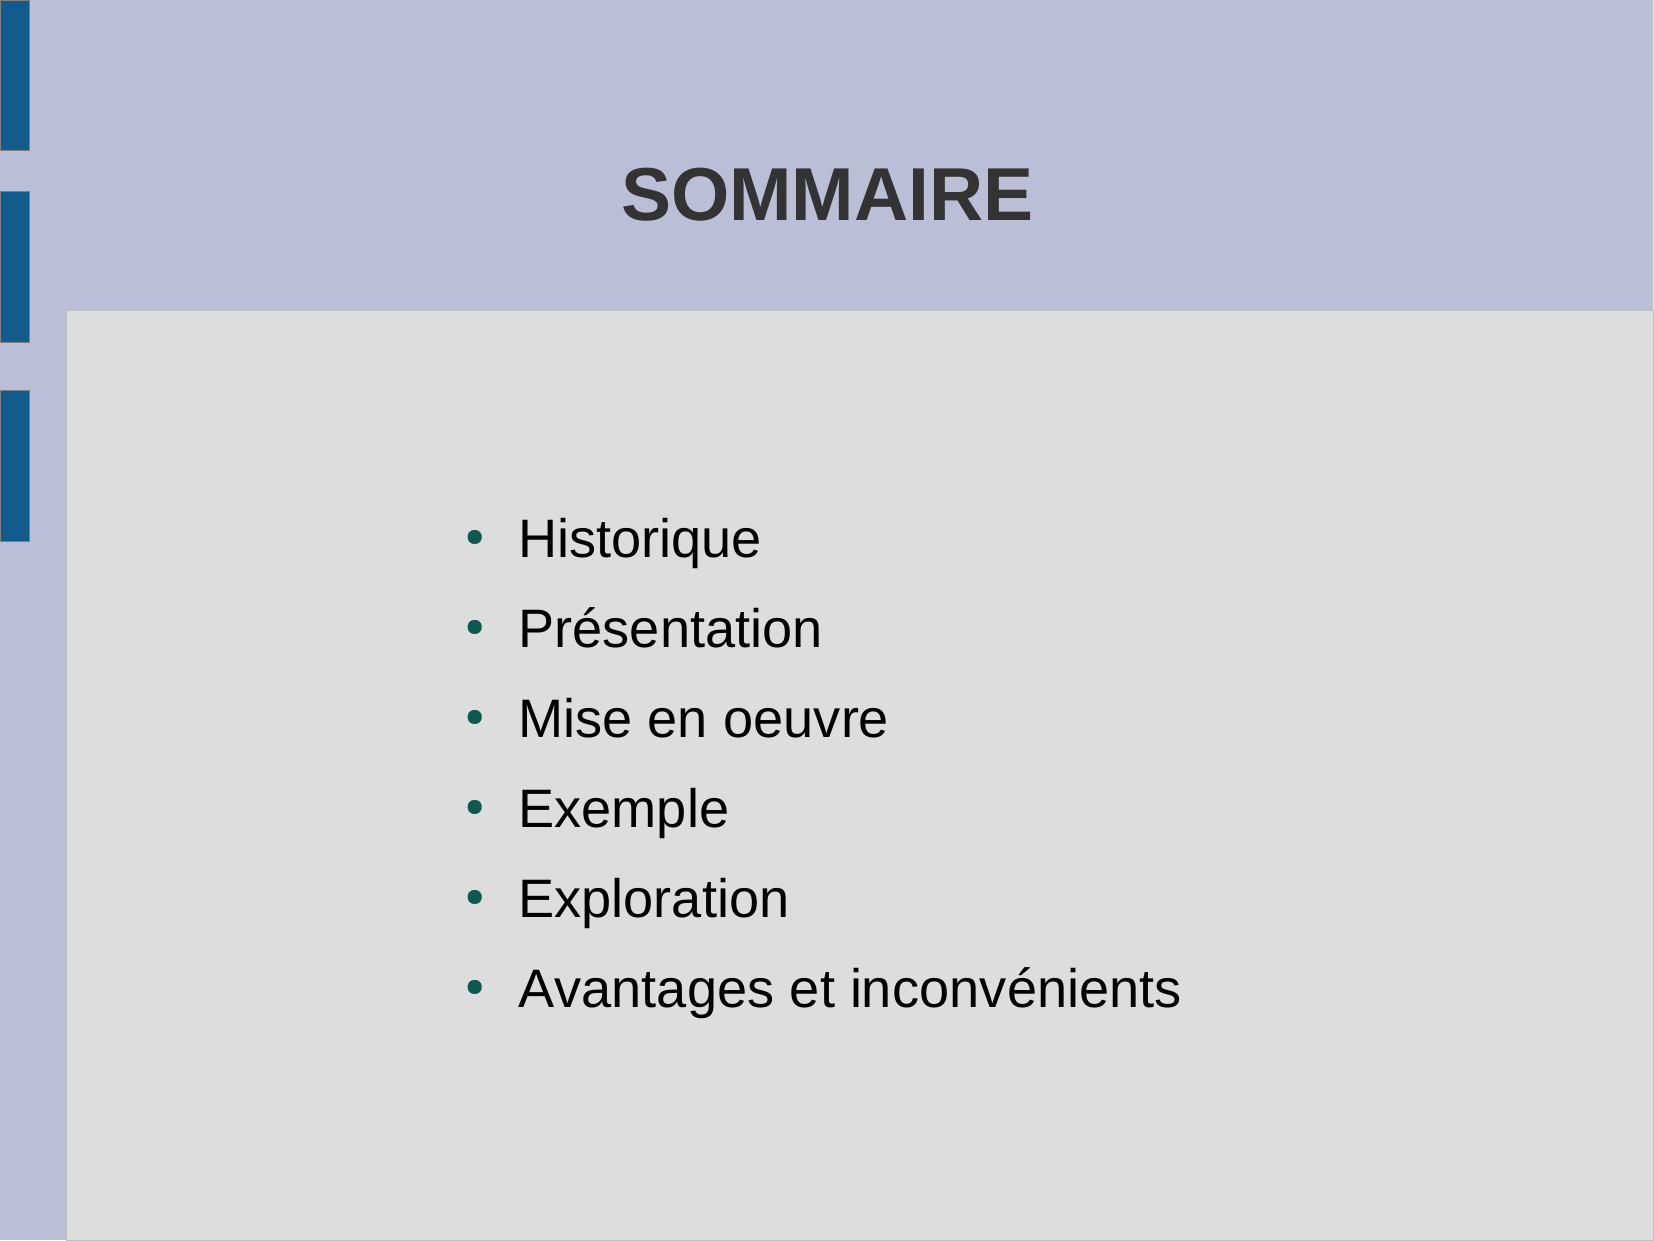

# SOMMAIRE
Historique
Présentation
Mise en oeuvre
Exemple
Exploration
Avantages et inconvénients